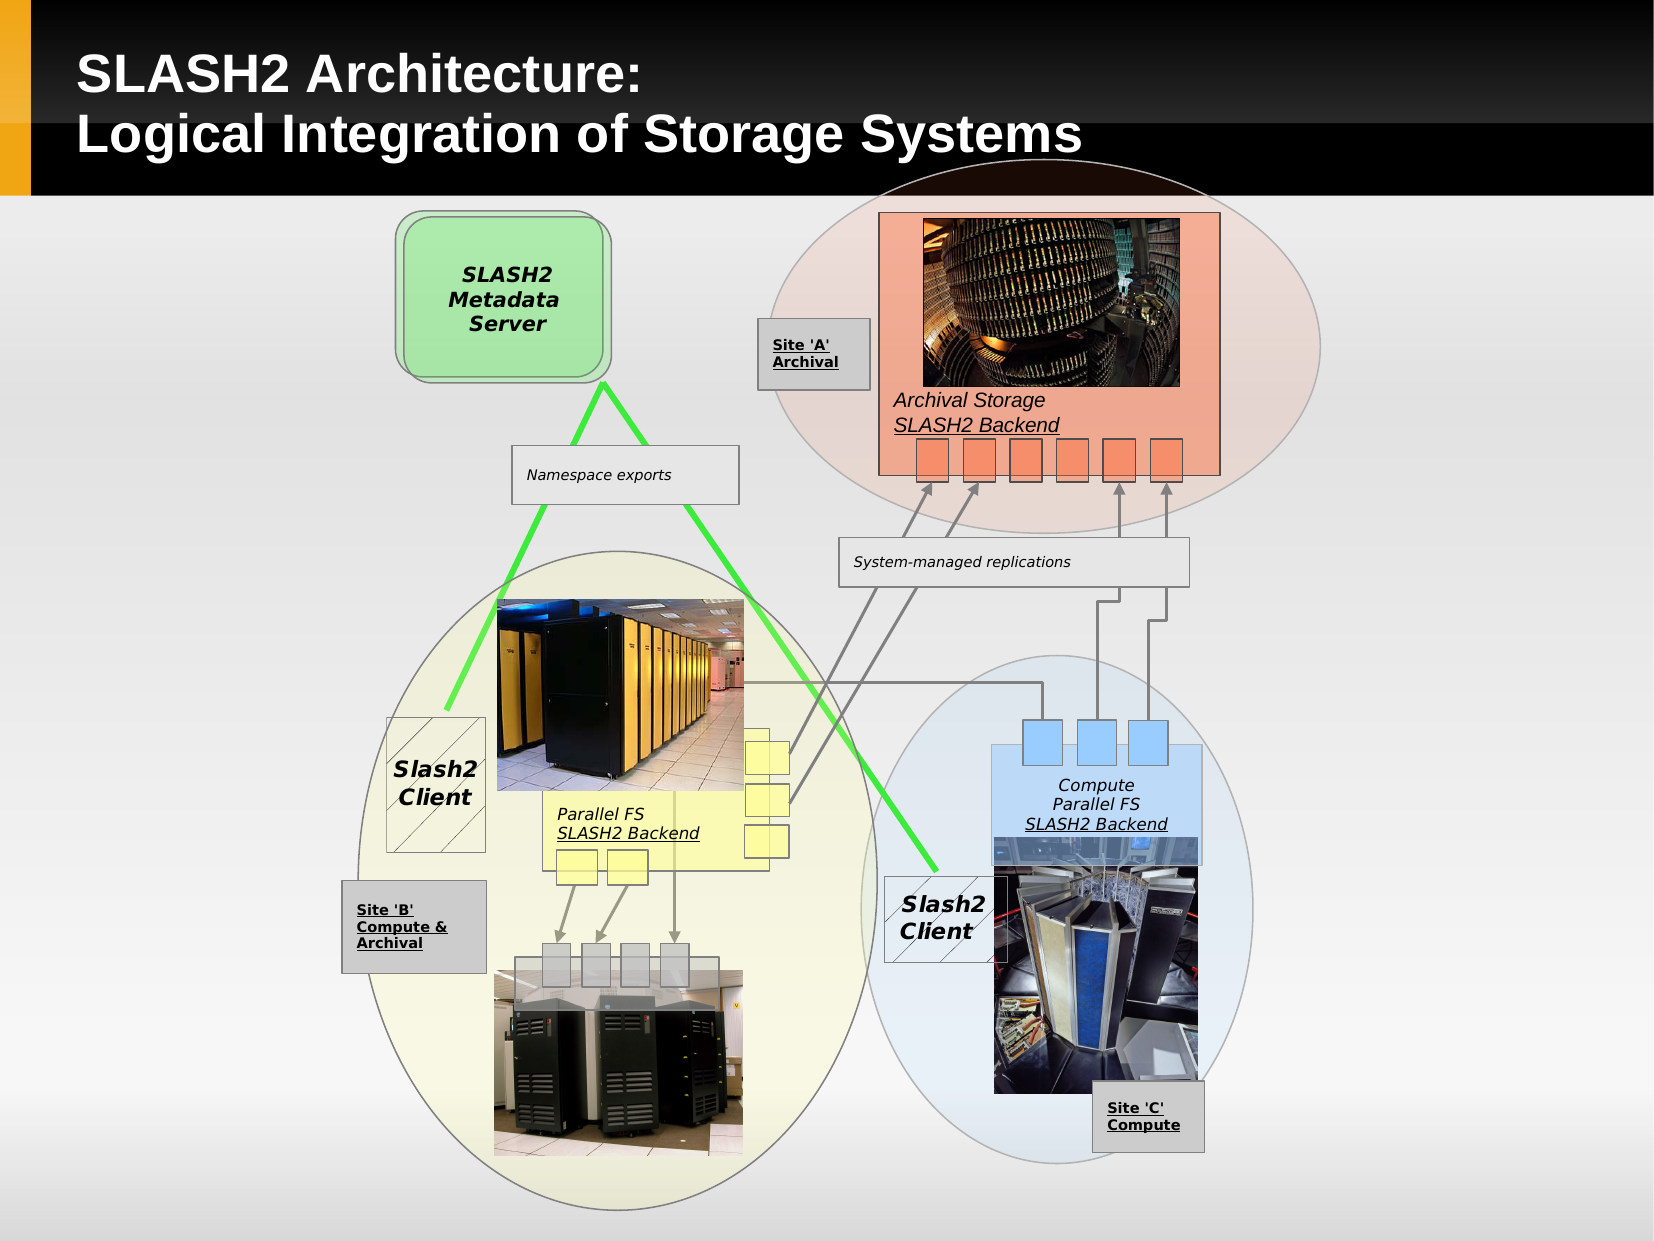

# SLASH2 Architecture: Logical Integration of Storage Systems
SLASH2
Metadata
Server
Archival Storage
SLASH2 Backend
Site 'A'
Archival
Namespace exports
System-managed replications
Parallel FS
SLASH2 Backend
Compute
Parallel FS
SLASH2 Backend
Site 'B'
Compute &
Archival
Site 'C'
Compute